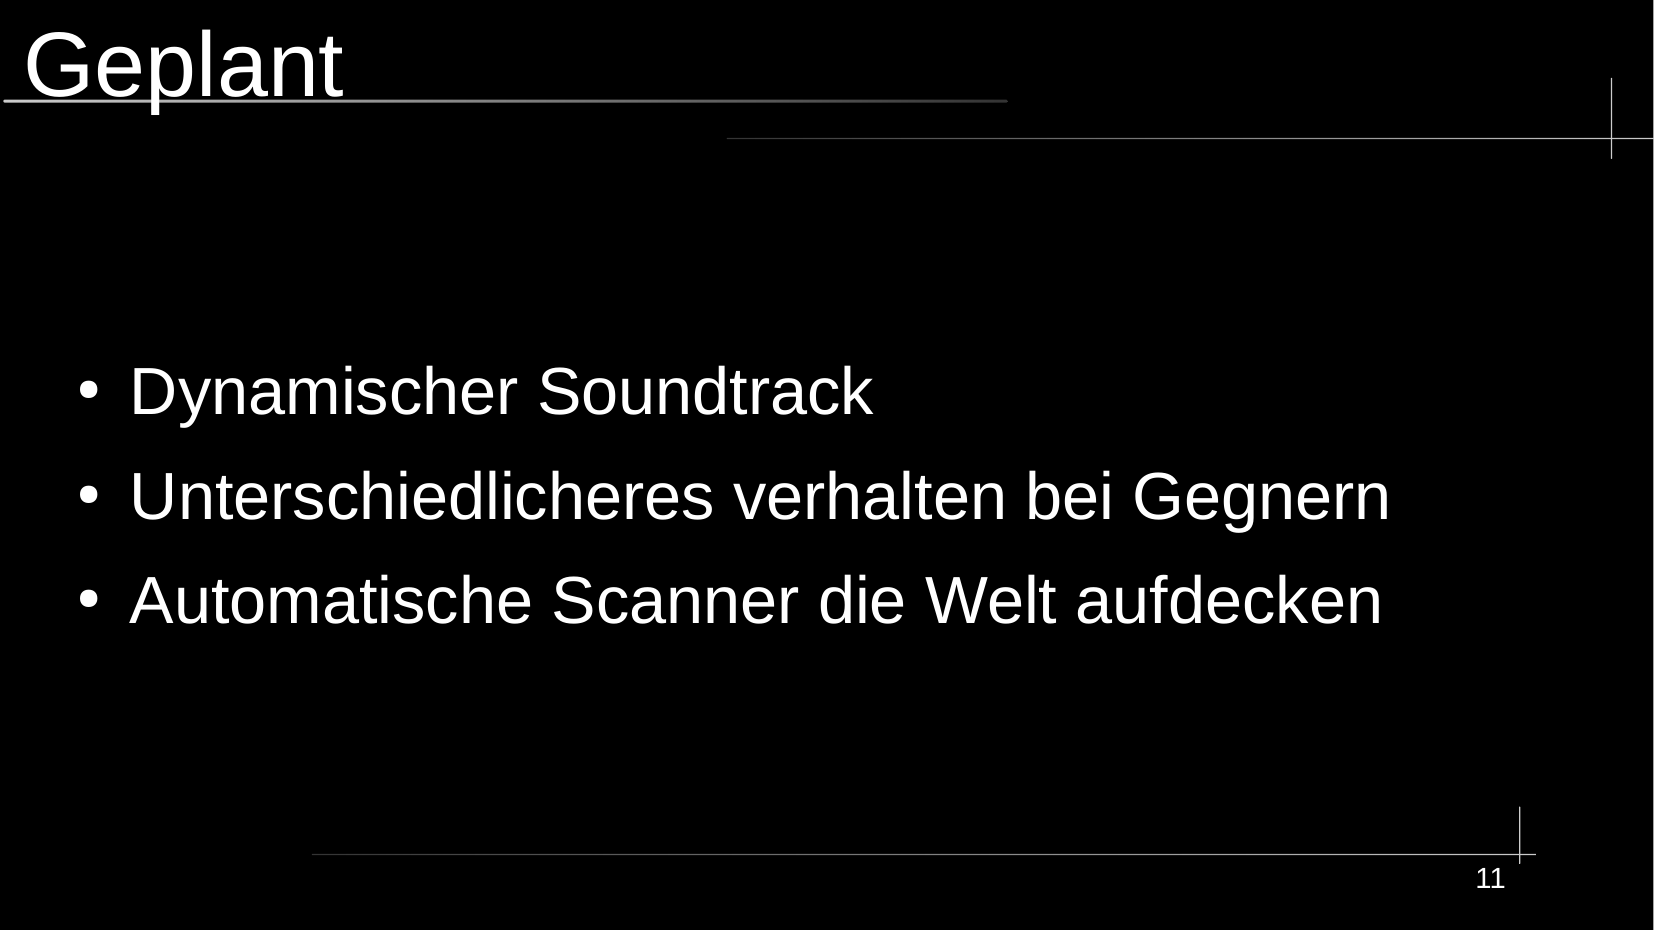

# Geplant
Dynamischer Soundtrack
Unterschiedlicheres verhalten bei Gegnern
Automatische Scanner die Welt aufdecken
11